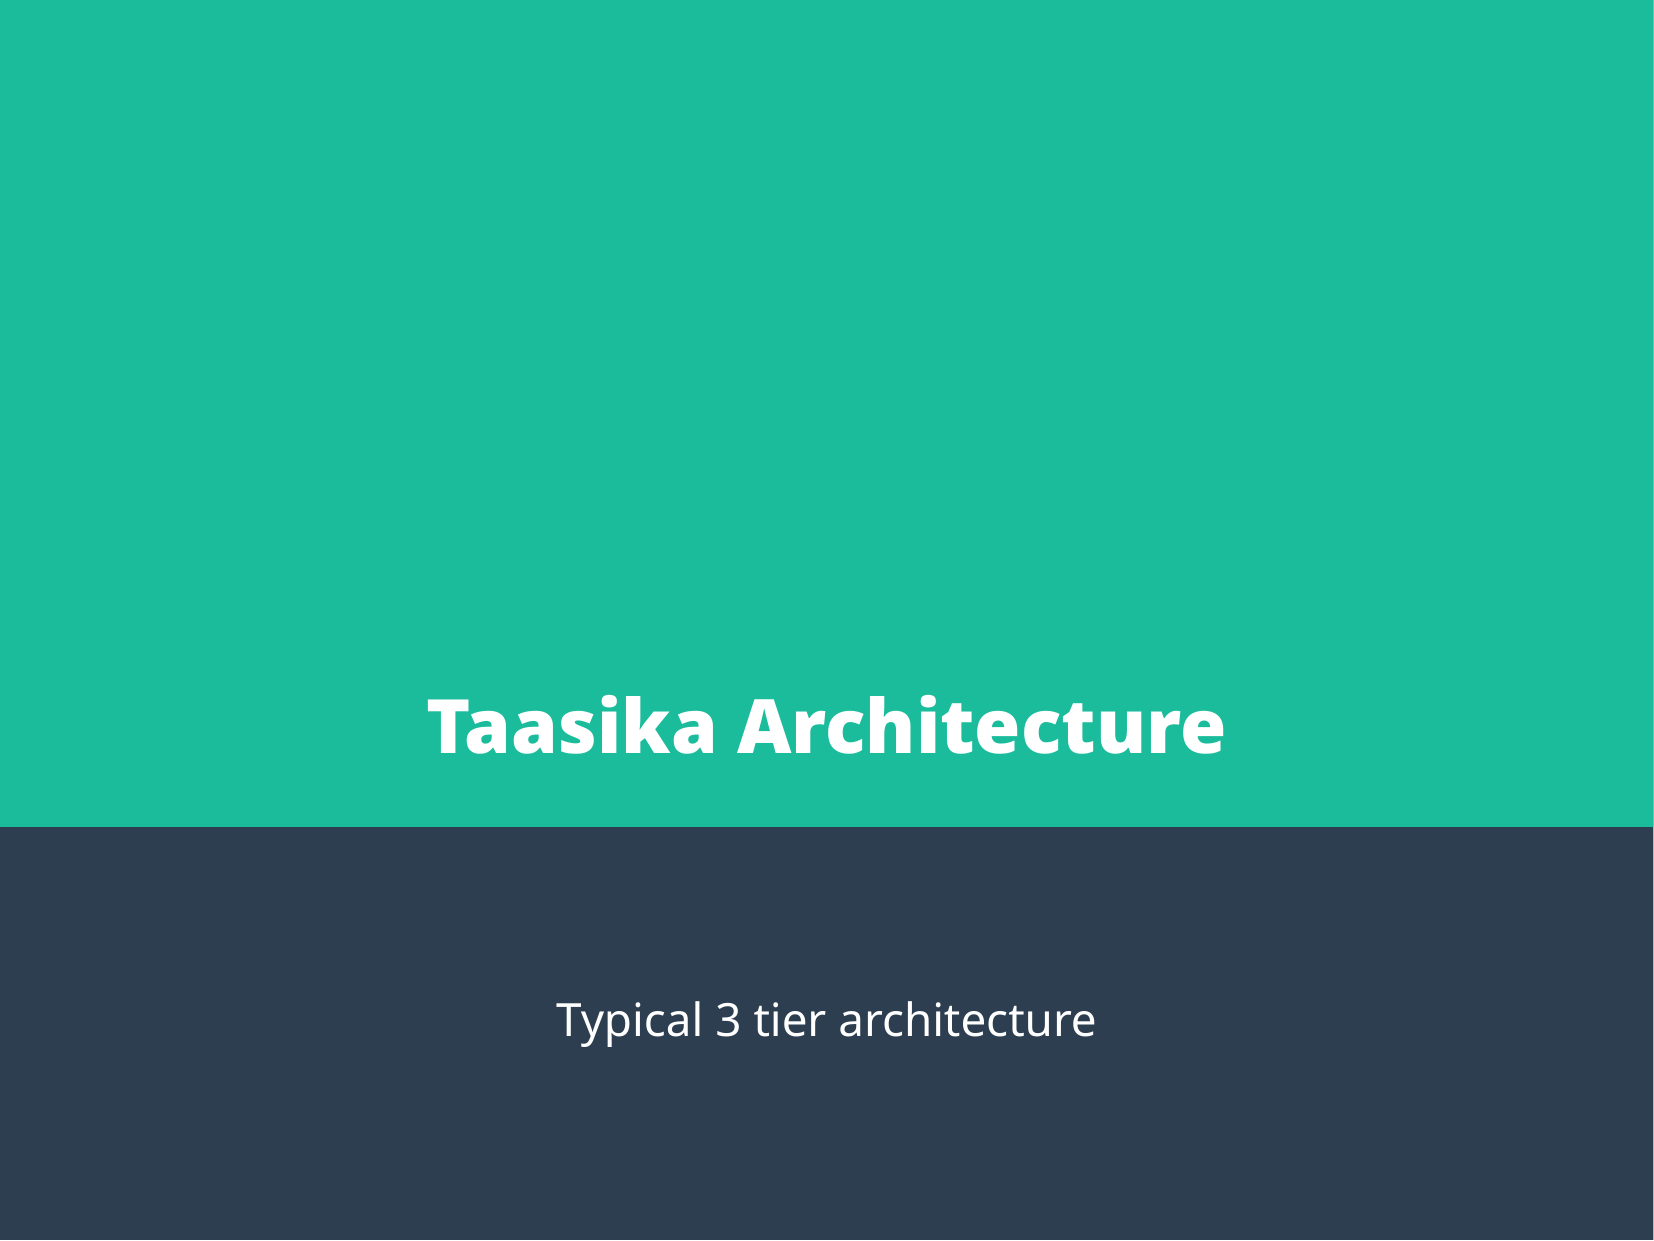

# Taasika Architecture
Typical 3 tier architecture